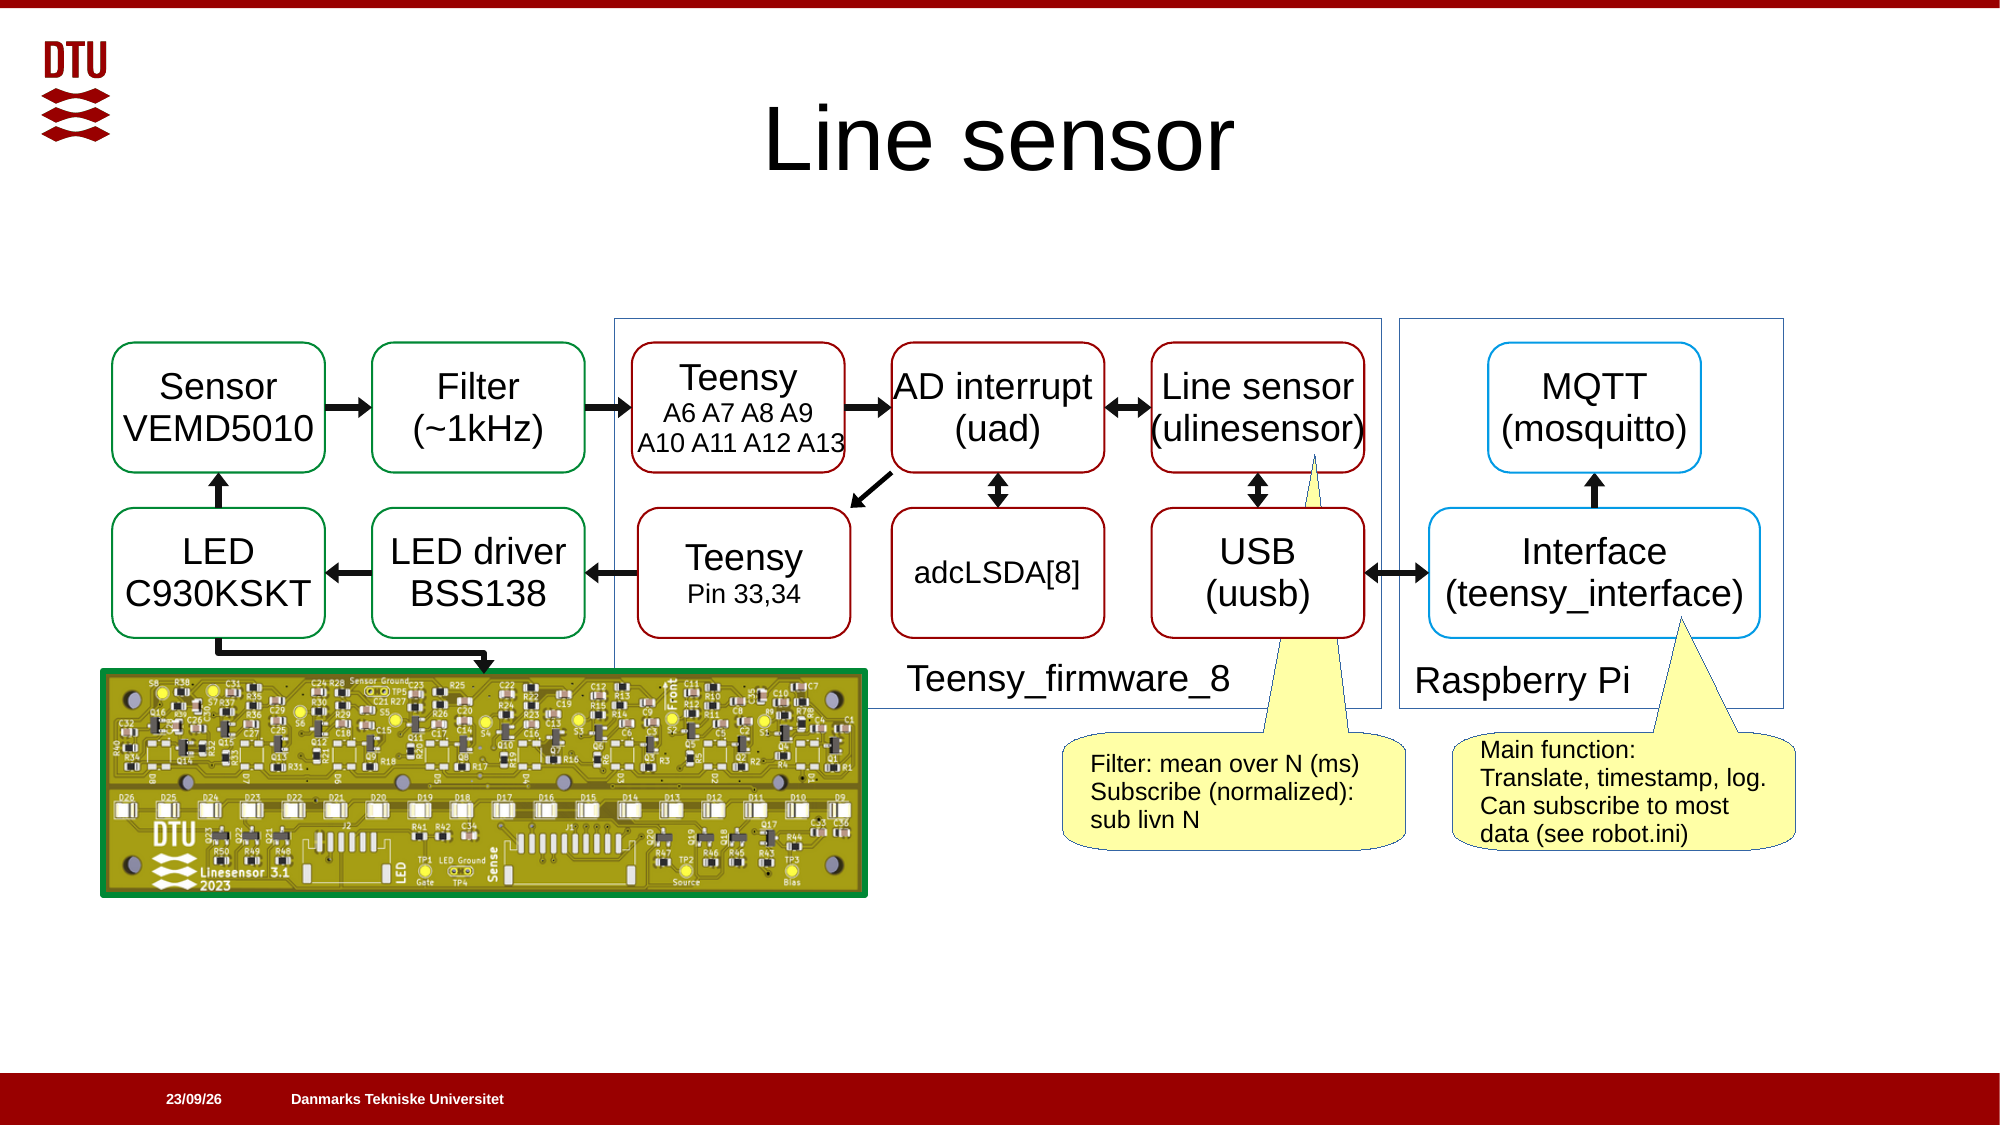

# Line sensor
Sensor
VEMD5010
Filter
(~1kHz)
Teensy
A6 A7 A8 A9
 A10 A11 A12 A13
AD interrupt
(uad)
Line sensor
(ulinesensor)
MQTT
(mosquitto)
LED
C930KSKT
LED driver
BSS138
Teensy
Pin 33,34
adcLSDA[8]
USB
(uusb)
Interface
(teensy_interface)
Teensy_firmware_8
Raspberry Pi
Filter: mean over N (ms)
Subscribe (normalized):
sub livn N
Main function:
Translate, timestamp, log.
Can subscribe to most data (see robot.ini)